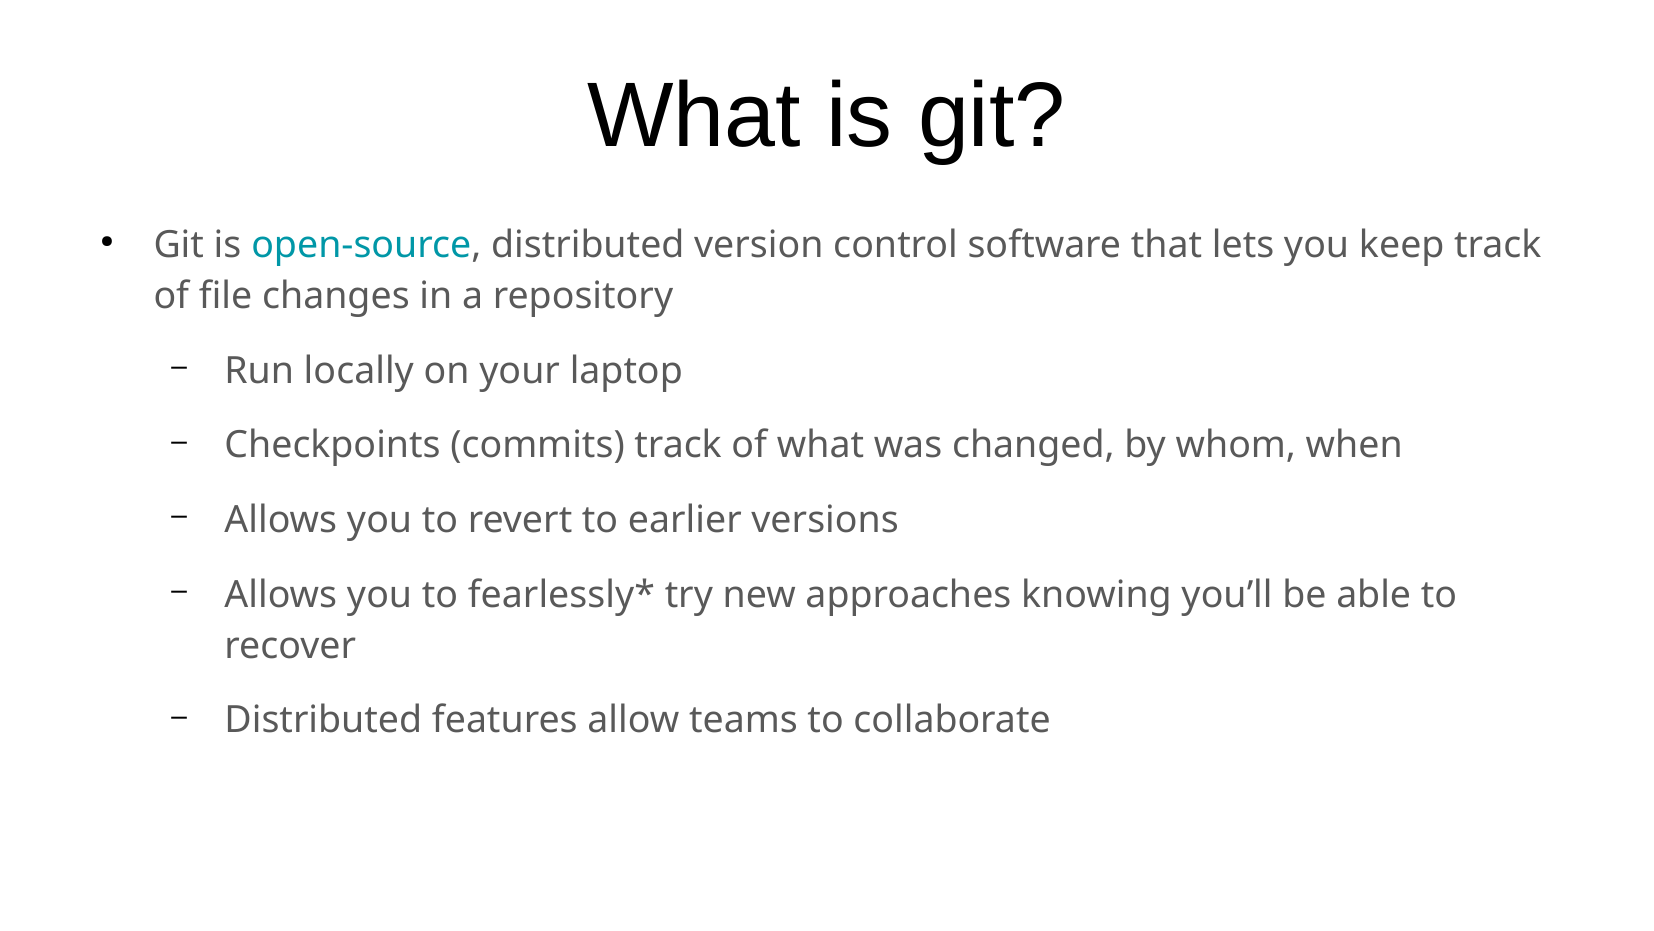

# What is git?
Git is open-source, distributed version control software that lets you keep track of file changes in a repository
Run locally on your laptop
Checkpoints (commits) track of what was changed, by whom, when
Allows you to revert to earlier versions
Allows you to fearlessly* try new approaches knowing you’ll be able to recover
Distributed features allow teams to collaborate